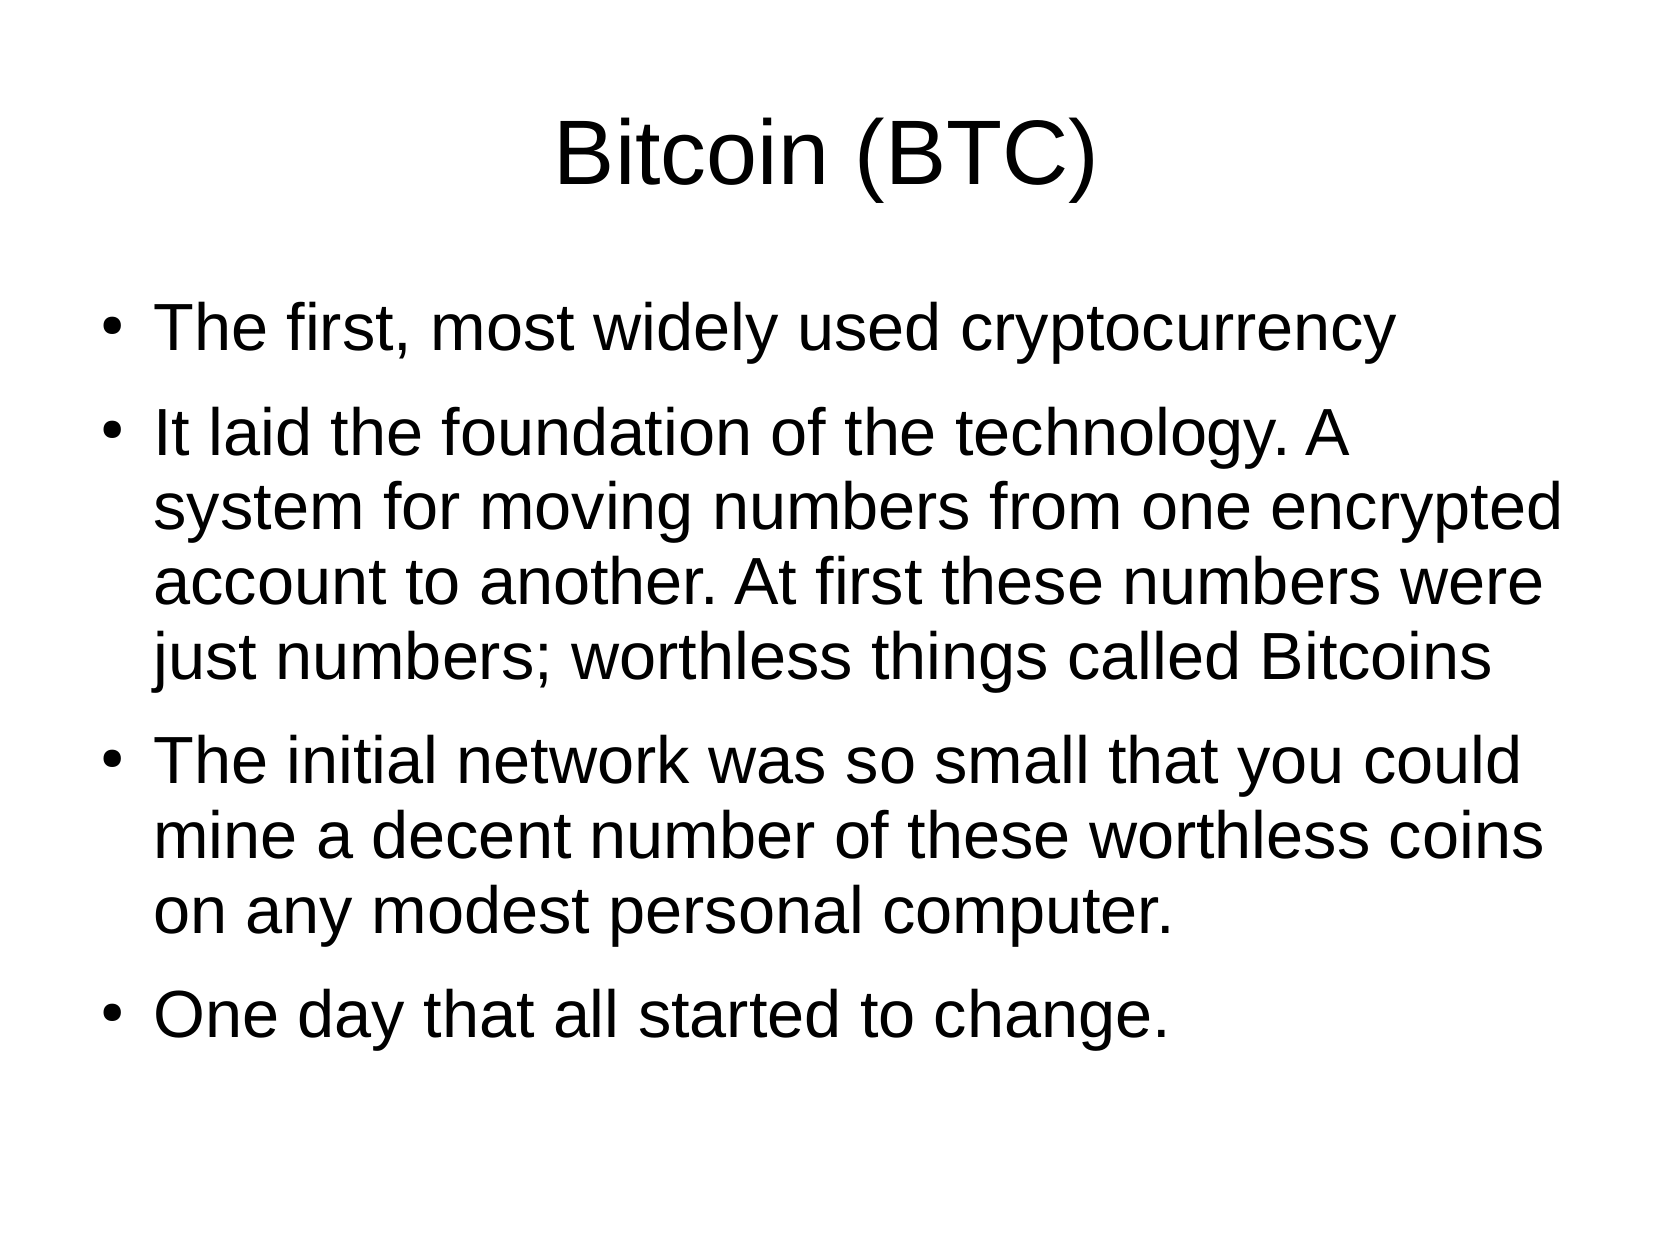

# Bitcoin (BTC)
The first, most widely used cryptocurrency
It laid the foundation of the technology. A system for moving numbers from one encrypted account to another. At first these numbers were just numbers; worthless things called Bitcoins
The initial network was so small that you could mine a decent number of these worthless coins on any modest personal computer.
One day that all started to change.